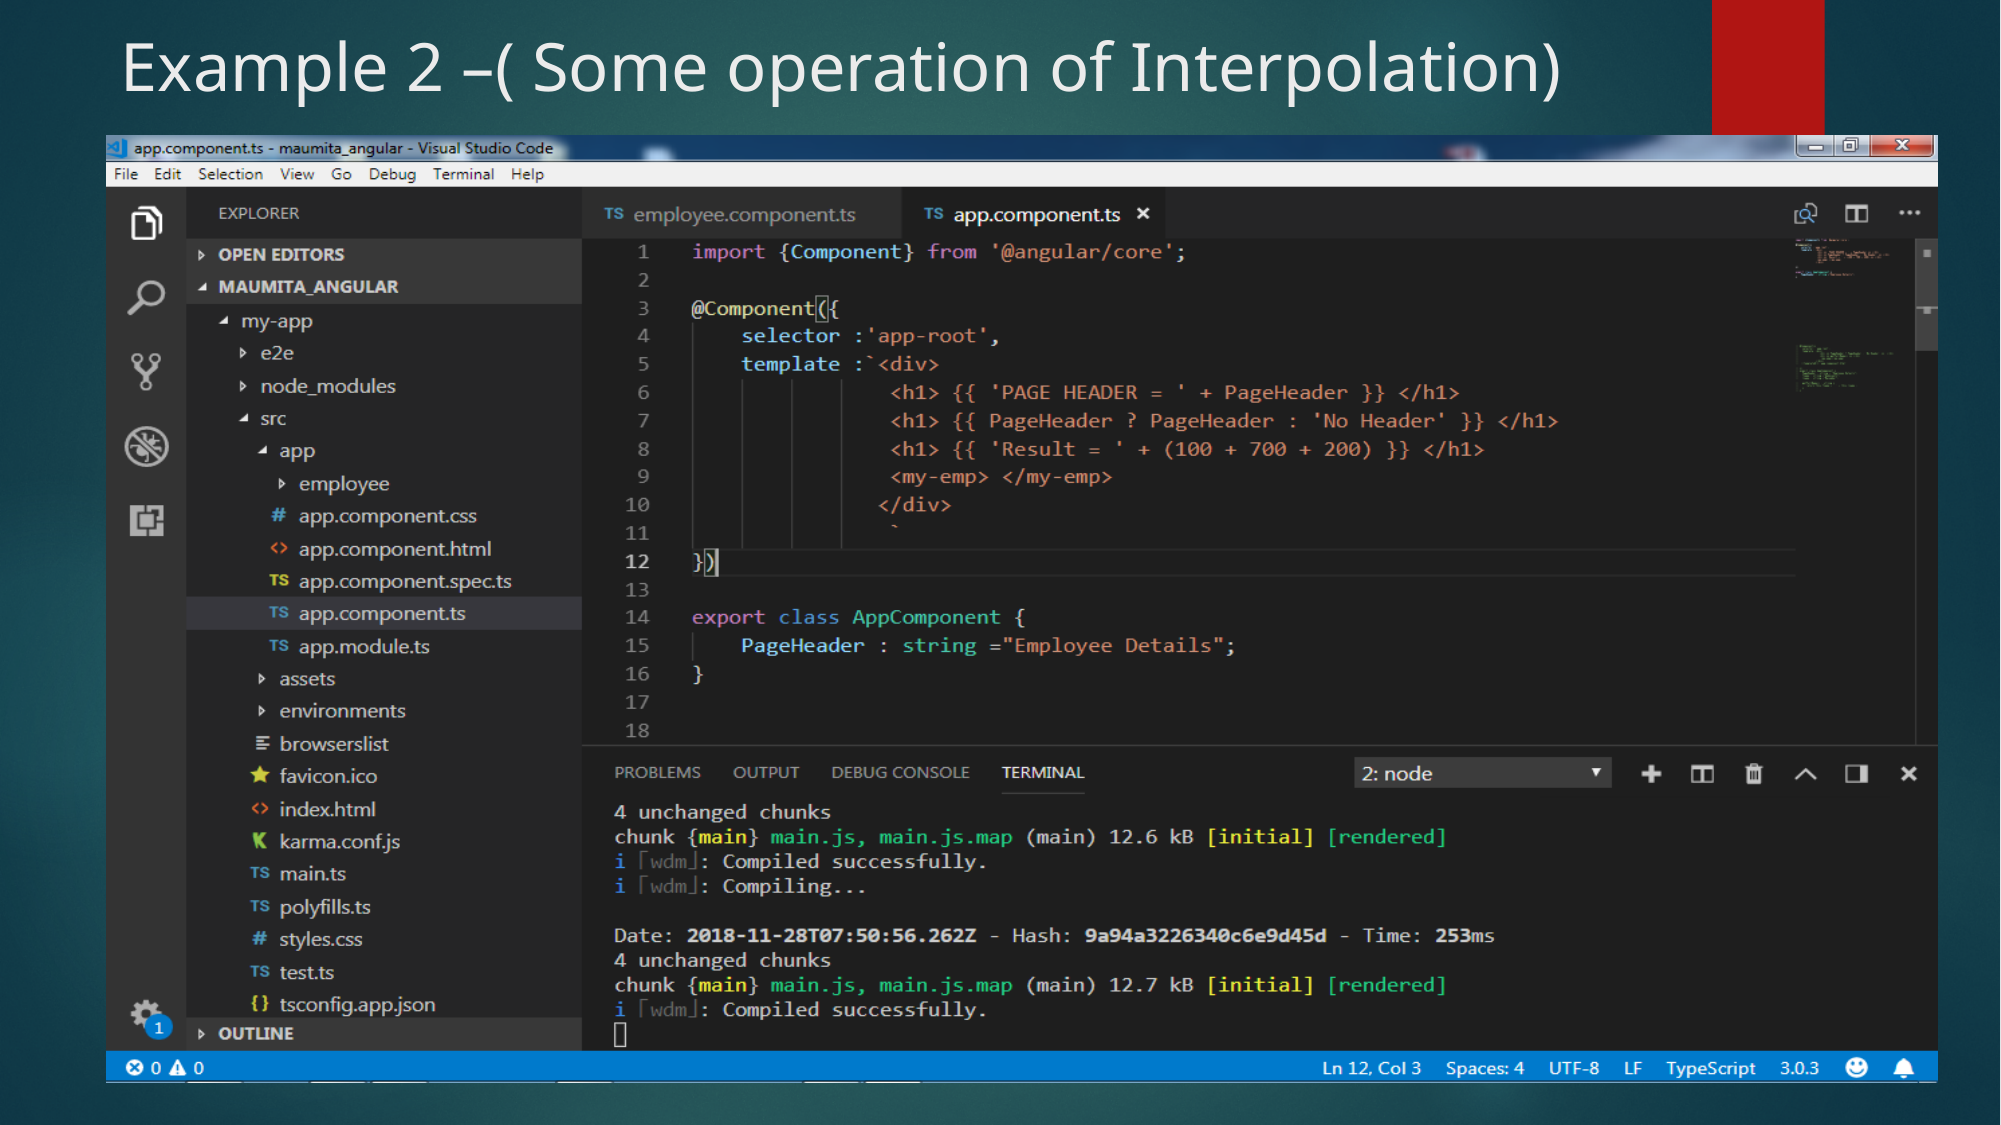

Example 2 –( Some operation of Interpolation)